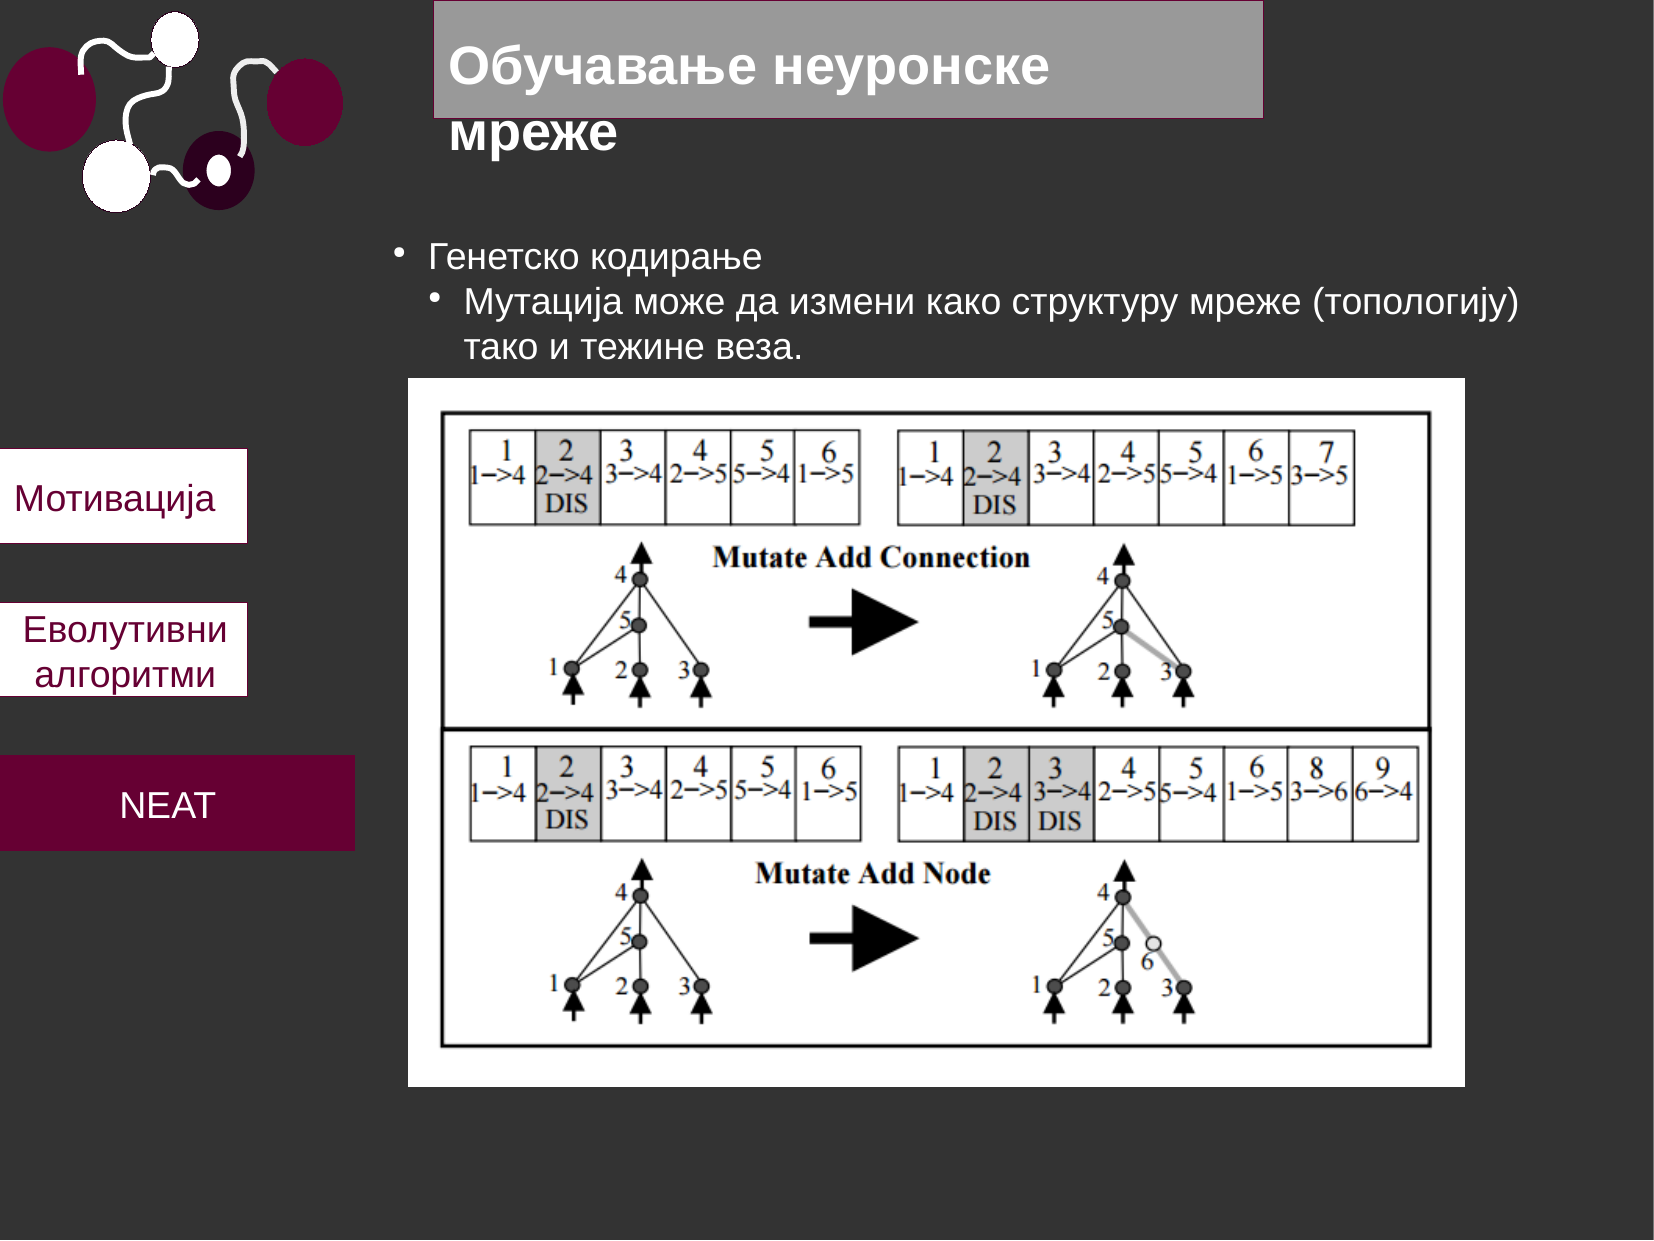

Обучавање неуронске мреже
Генетско кодирање
Мутација може да измени како структуру мреже (топологију) тако и тежине веза.
 Мотивација
	Еволутивни
 	алгоритми
 NEAT